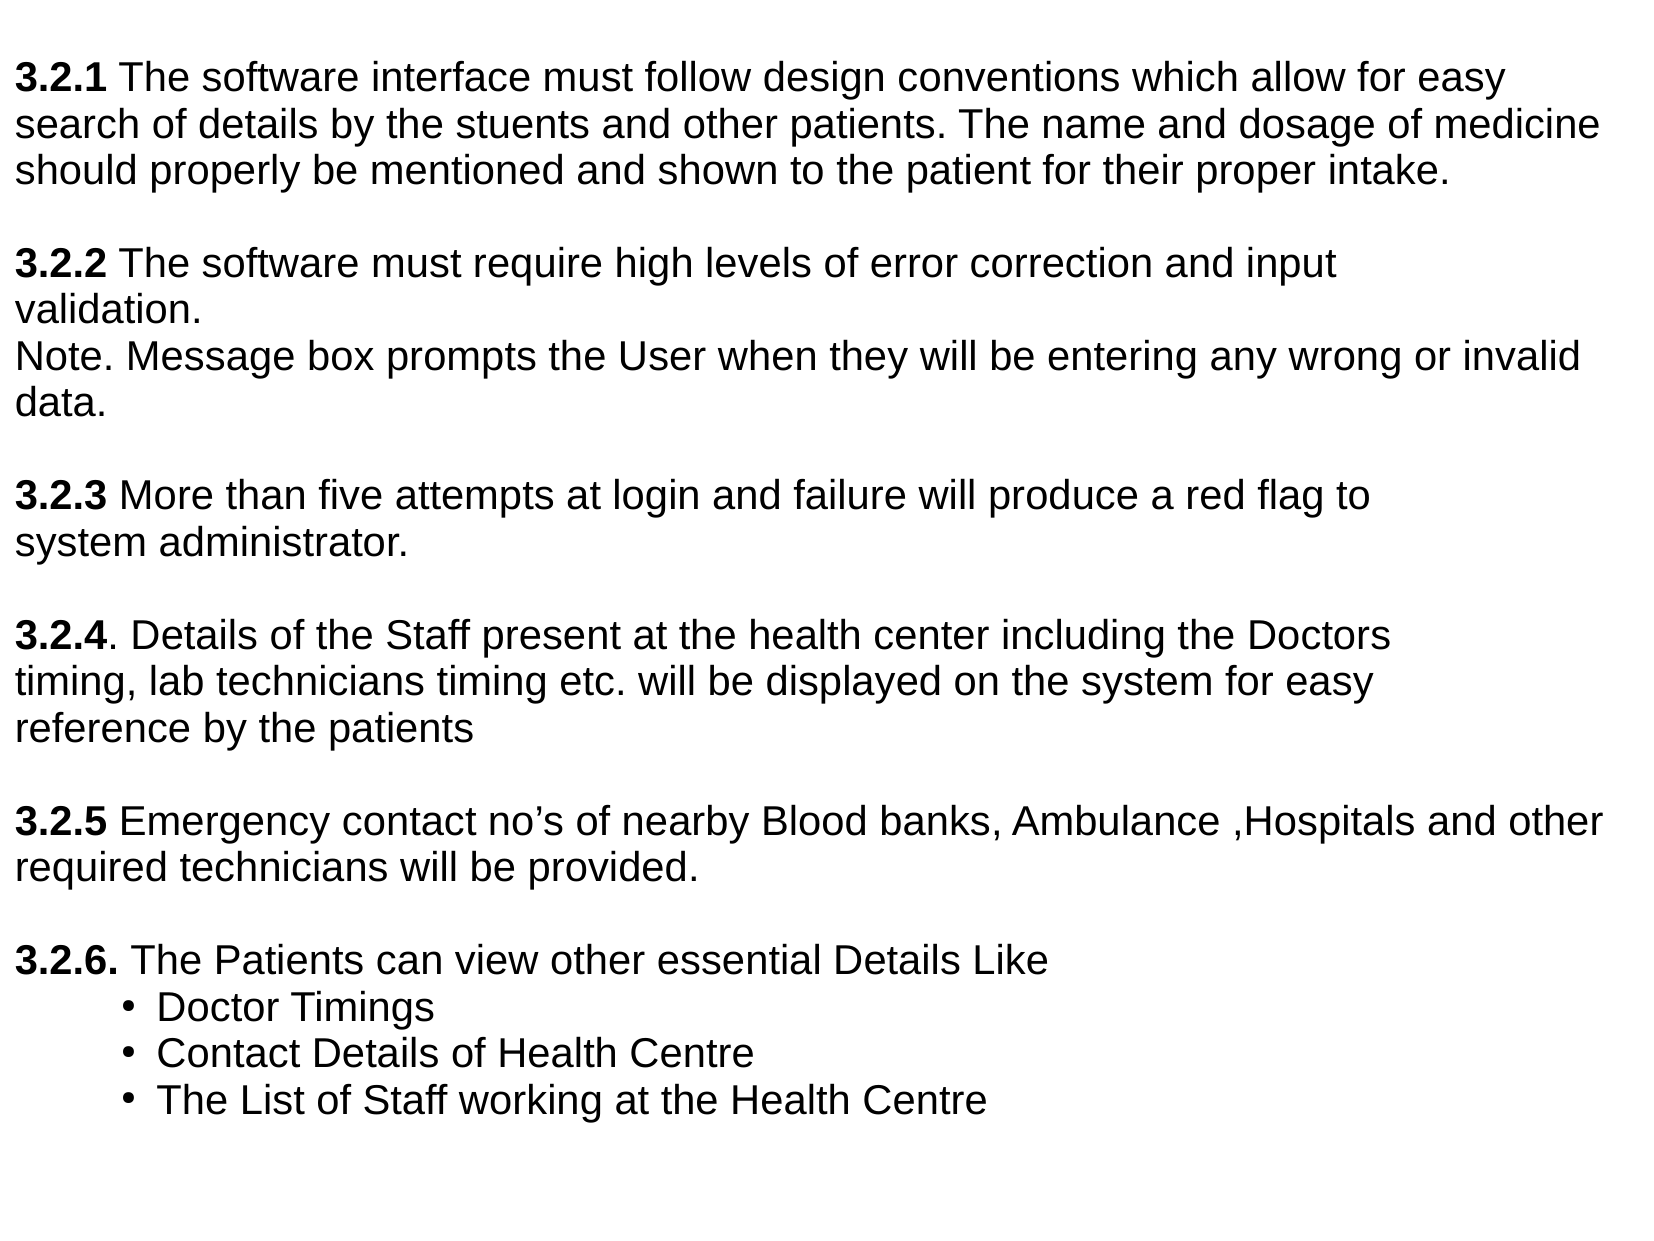

3.2.1 The software interface must follow design conventions which allow for easy search of details by the stuents and other patients. The name and dosage of medicine should properly be mentioned and shown to the patient for their proper intake.
3.2.2 The software must require high levels of error correction and input
validation.
Note. Message box prompts the User when they will be entering any wrong or invalid data.
3.2.3 More than five attempts at login and failure will produce a red flag to
system administrator.
3.2.4. Details of the Staff present at the health center including the Doctors
timing, lab technicians timing etc. will be displayed on the system for easy
reference by the patients
3.2.5 Emergency contact no’s of nearby Blood banks, Ambulance ,Hospitals and other required technicians will be provided.
3.2.6. The Patients can view other essential Details Like
Doctor Timings
Contact Details of Health Centre
The List of Staff working at the Health Centre